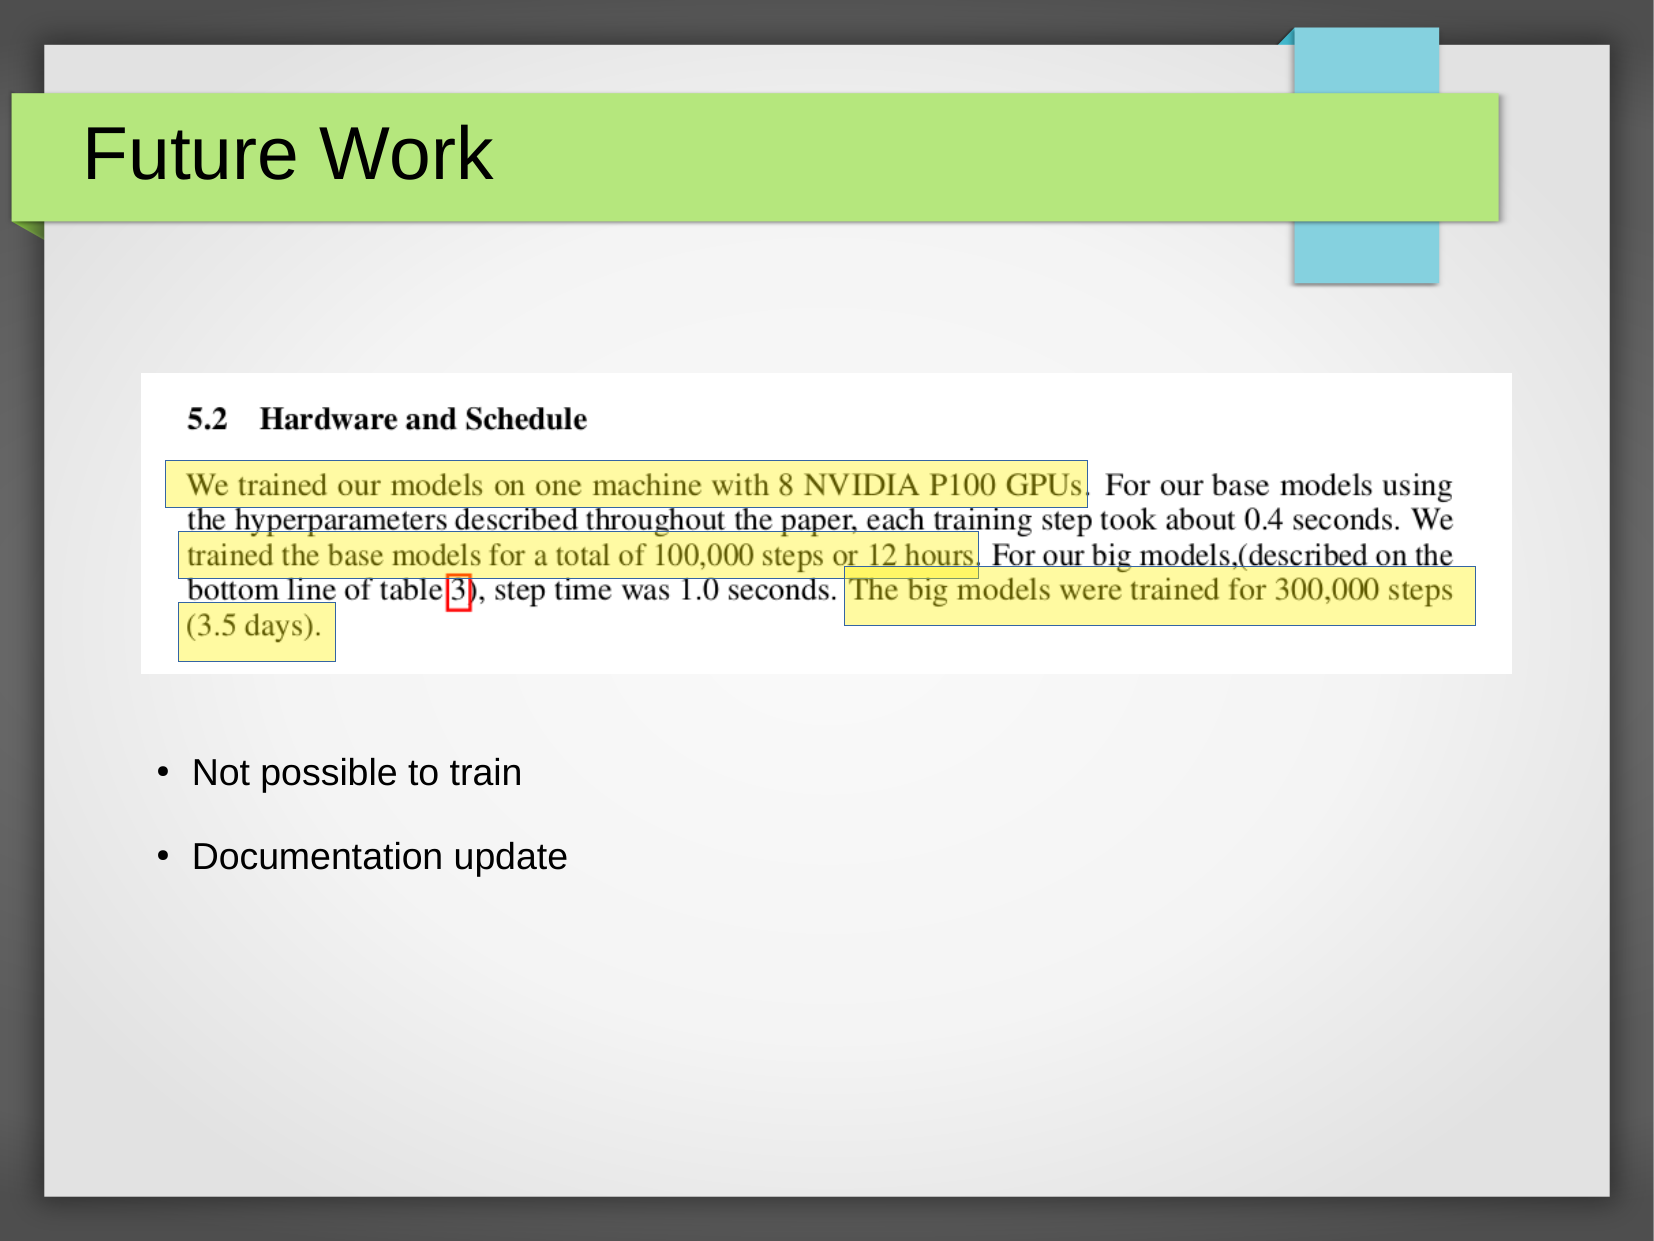

# Future Work
Not possible to train
Documentation update